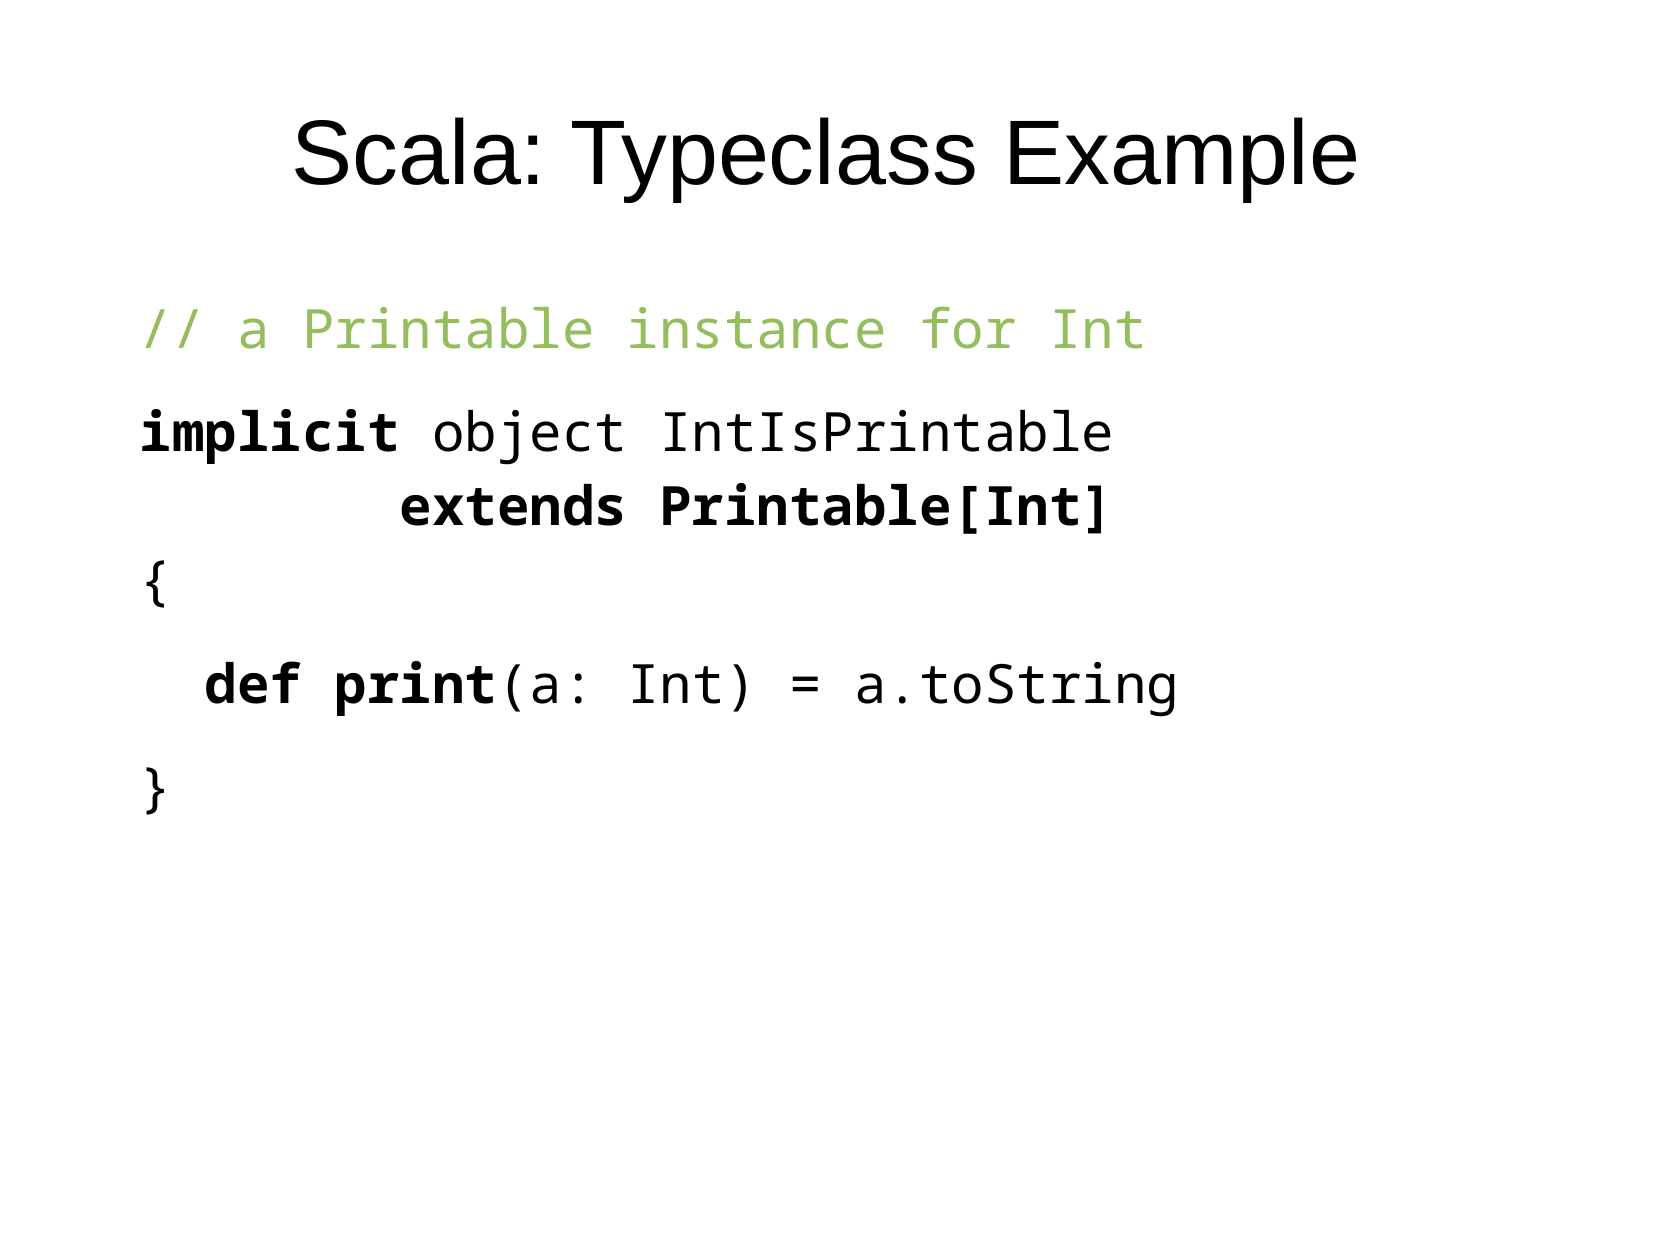

# Scala: Typeclass Example
// a Printable instance for Int
implicit object IntIsPrintable
 extends Printable[Int]
{
 def print(a: Int) = a.toString
}